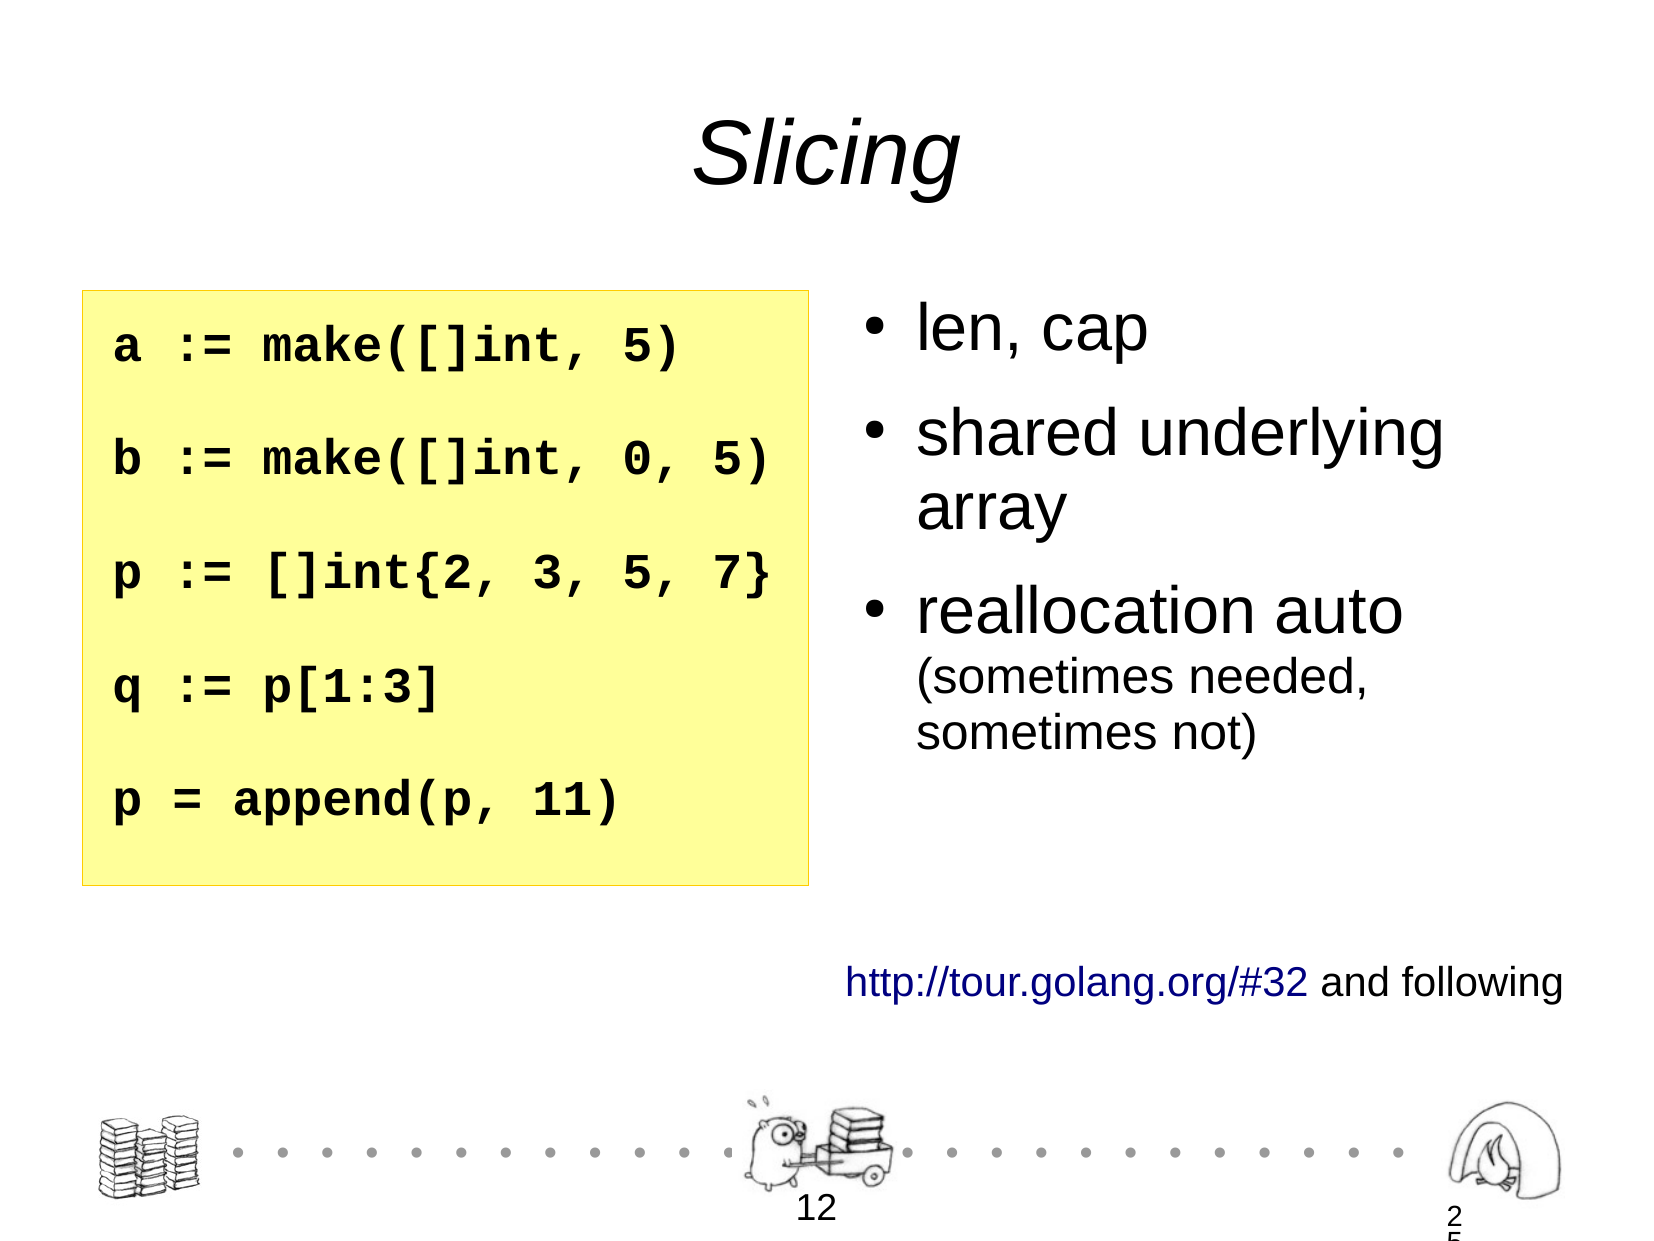

# Slicing
a := make([]int, 5)
b := make([]int, 0, 5)
p := []int{2, 3, 5, 7}
q := p[1:3]
p = append(p, 11)
len, cap
shared underlying array
reallocation auto
(sometimes needed, sometimes not)
http://tour.golang.org/#32 and following